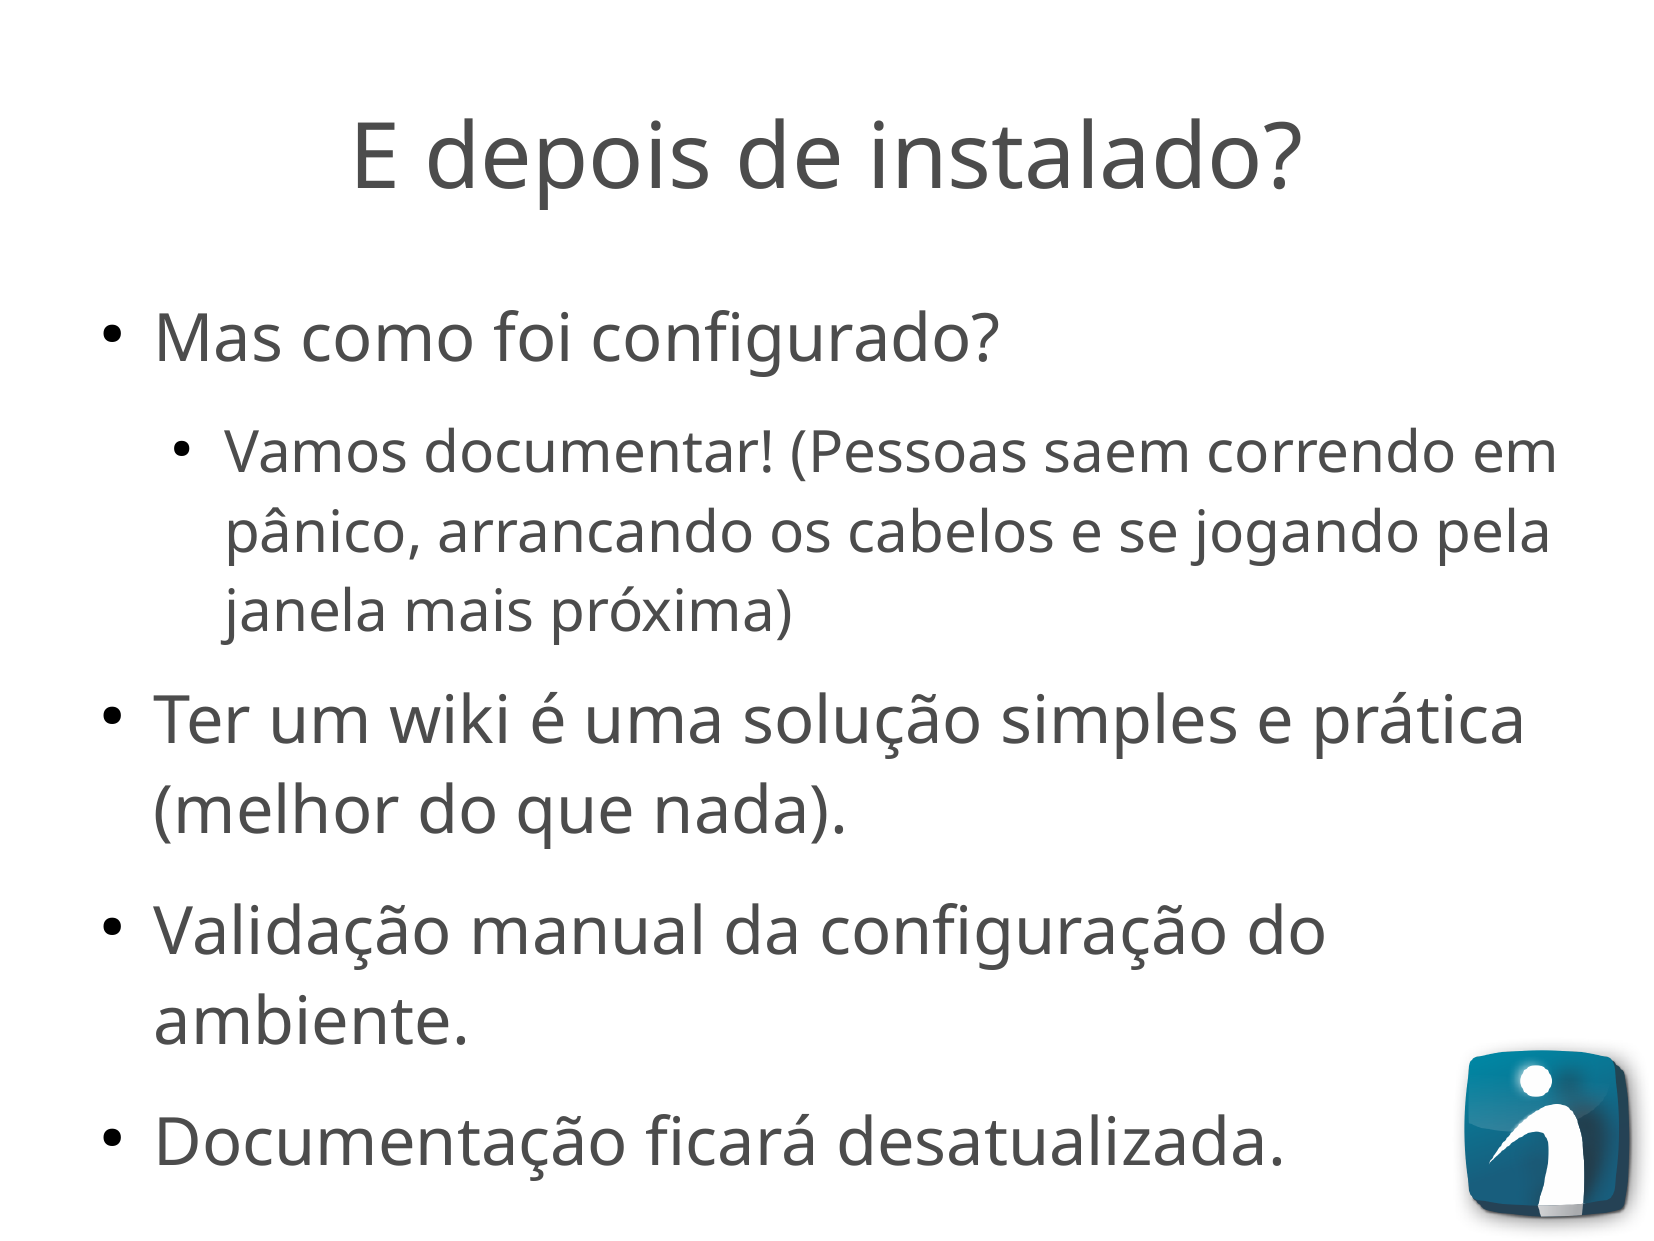

# E depois de instalado?
Mas como foi configurado?
Vamos documentar! (Pessoas saem correndo em pânico, arrancando os cabelos e se jogando pela janela mais próxima)
Ter um wiki é uma solução simples e prática (melhor do que nada).
Validação manual da configuração do ambiente.
Documentação ficará desatualizada.